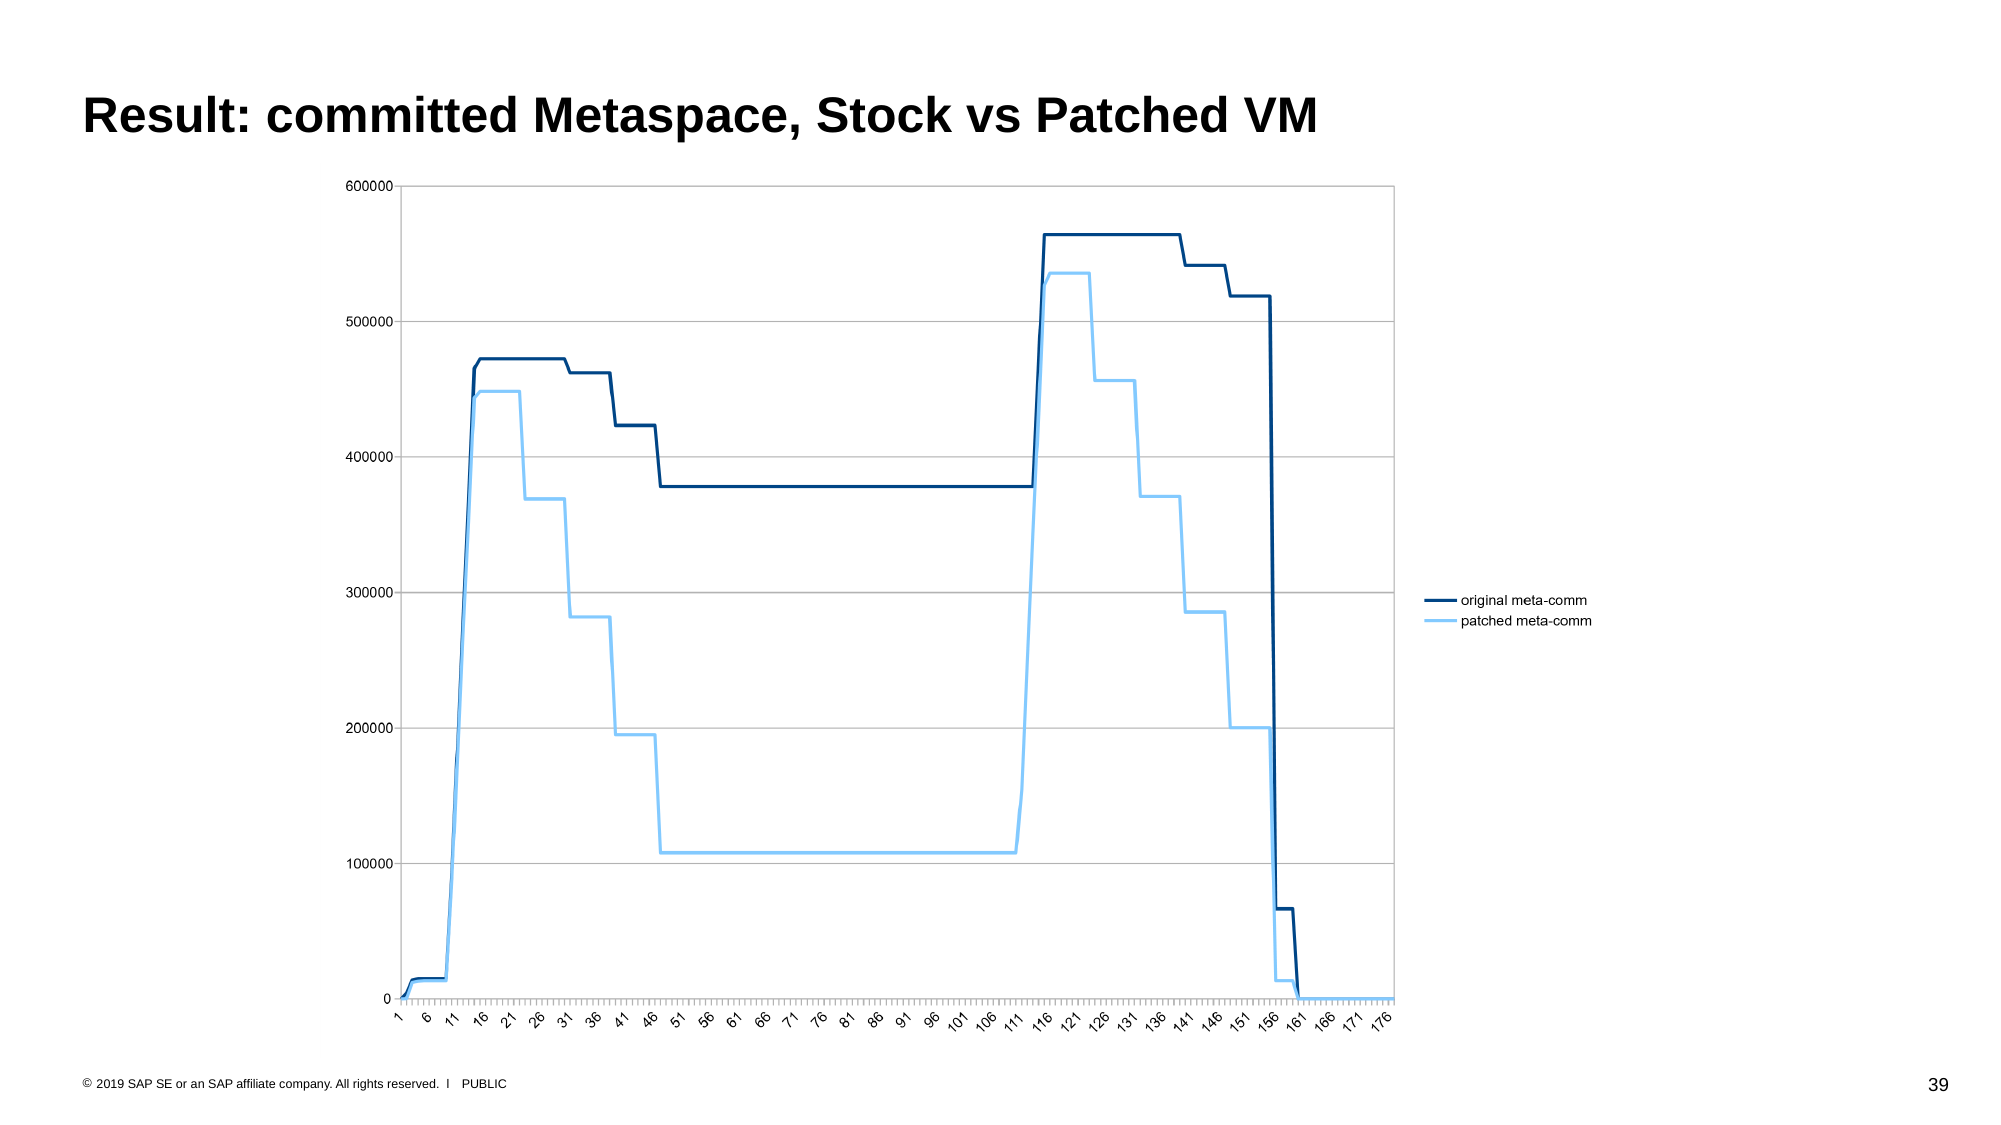

# Result: committed Metaspace, Stock vs Patched VM